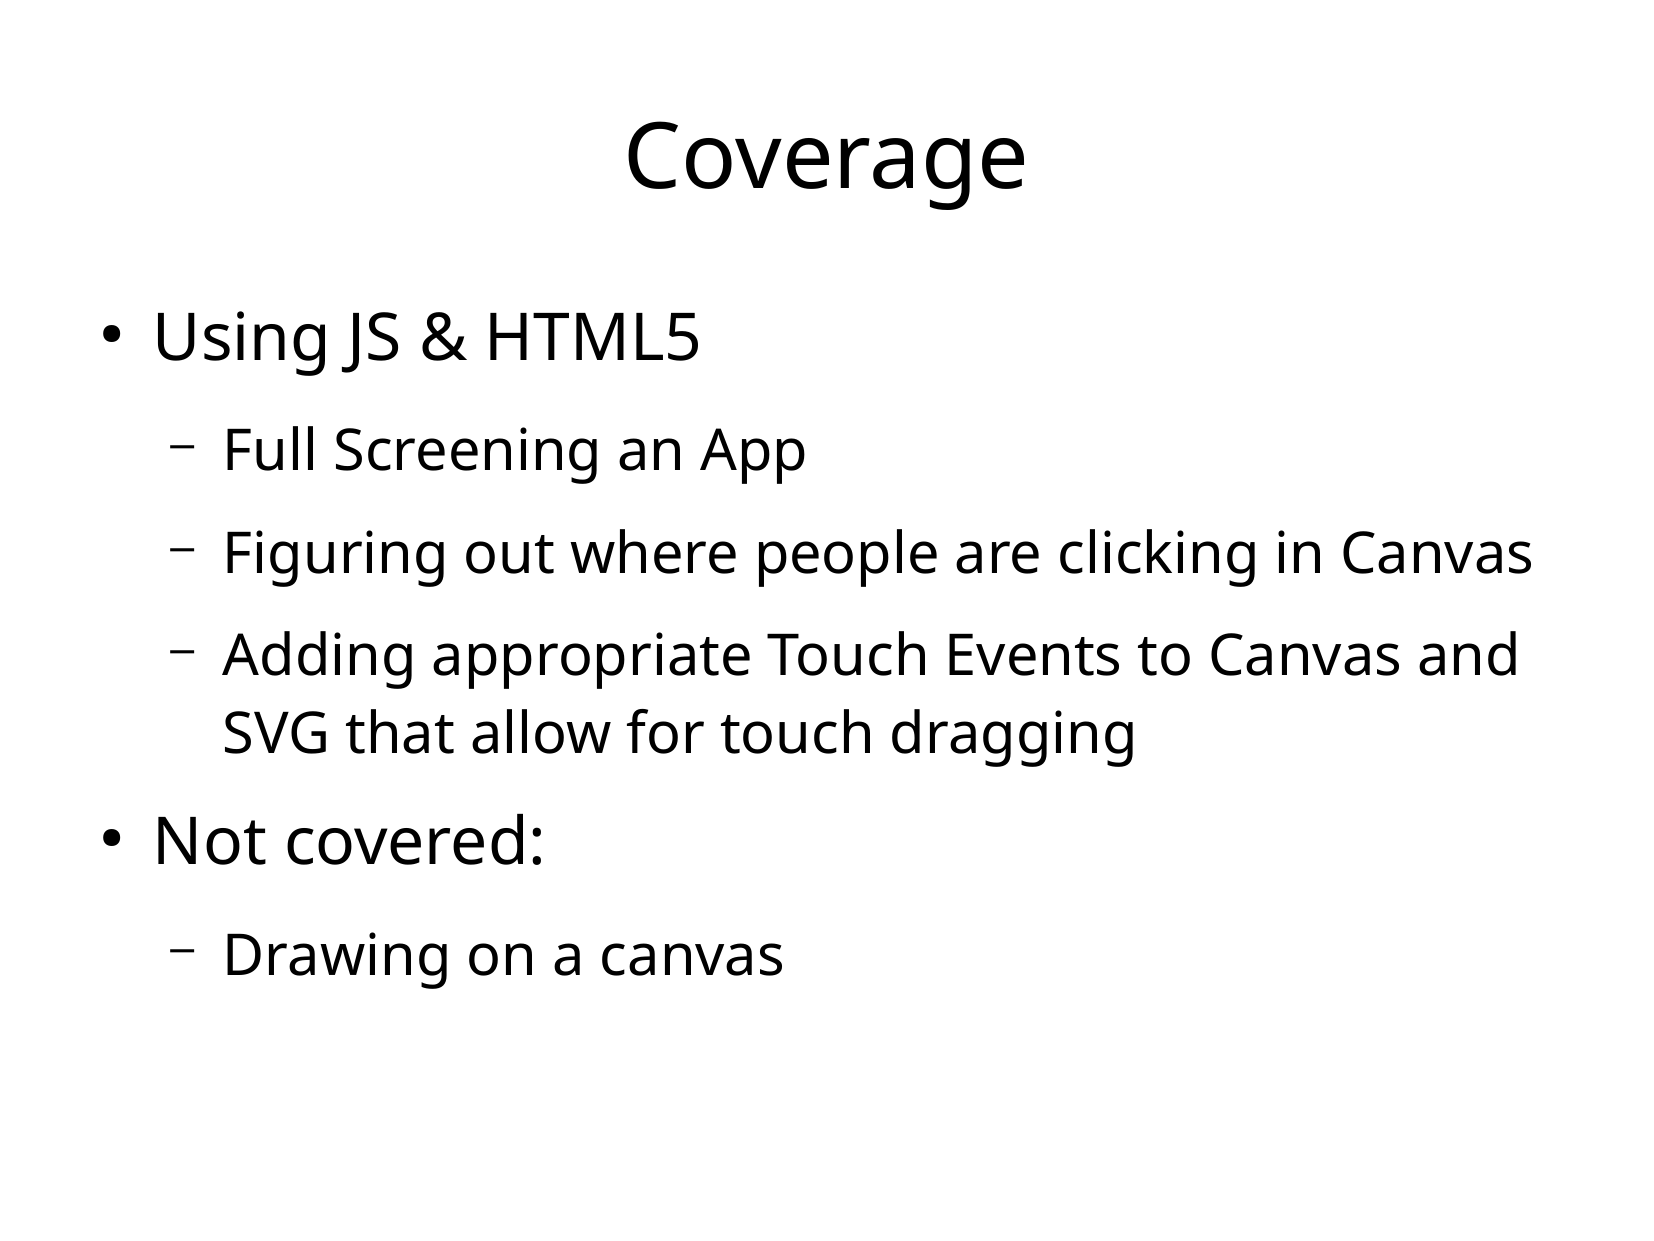

# Coverage
Using JS & HTML5
Full Screening an App
Figuring out where people are clicking in Canvas
Adding appropriate Touch Events to Canvas and SVG that allow for touch dragging
Not covered:
Drawing on a canvas